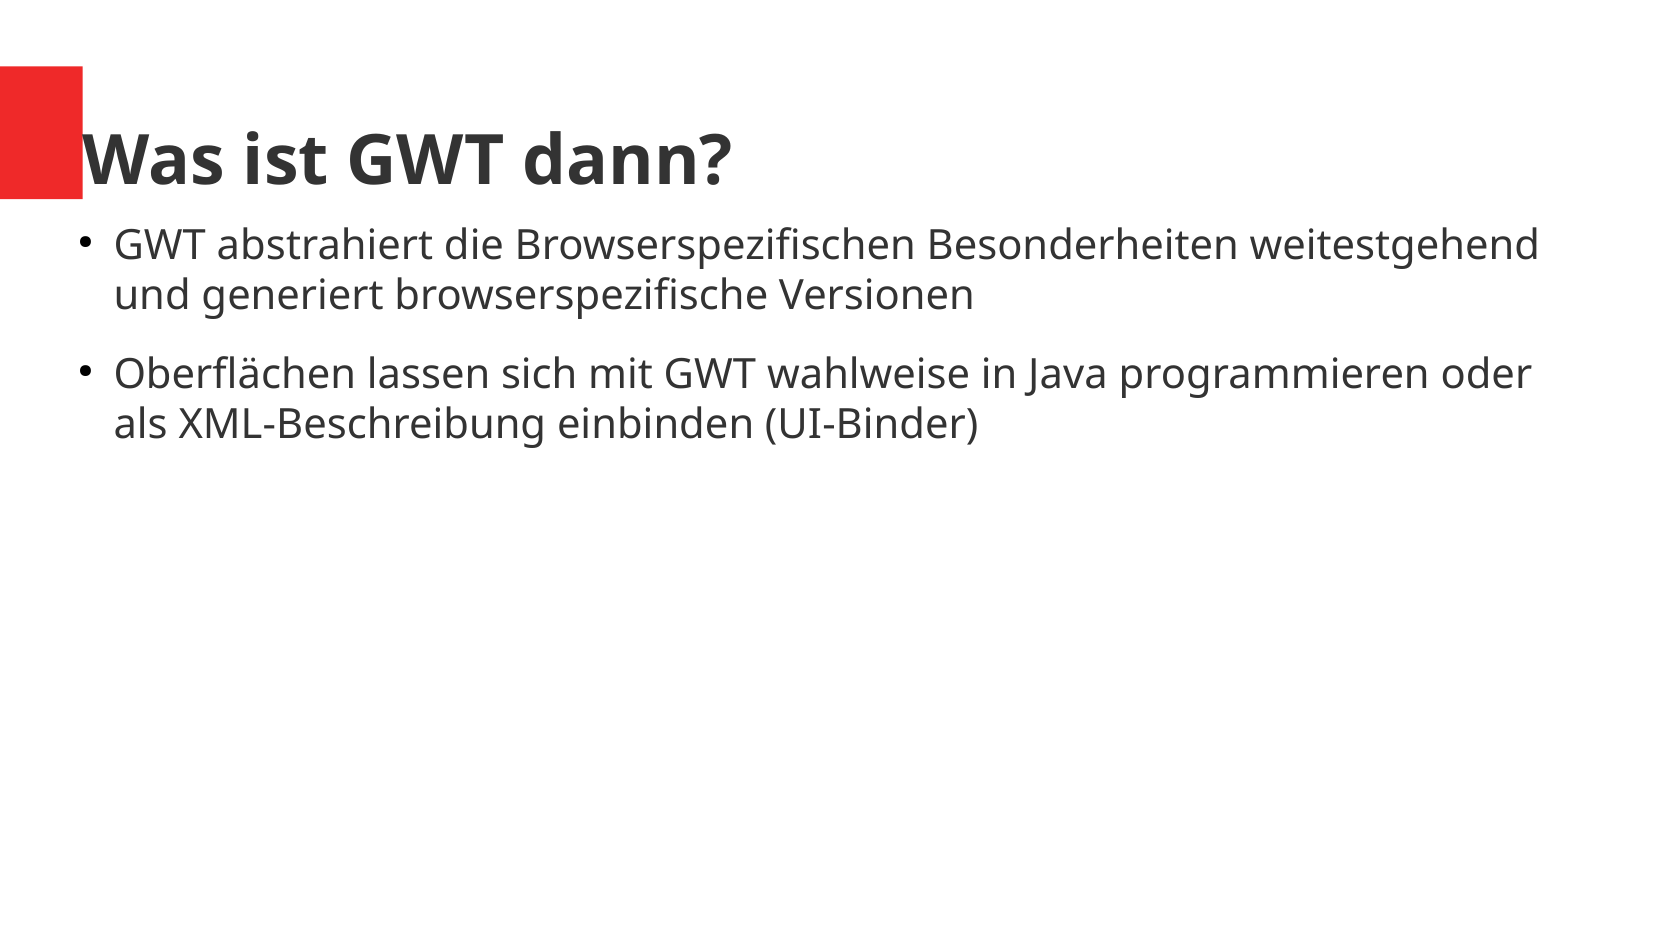

# Was ist GWT dann?
GWT abstrahiert die Browserspezifischen Besonderheiten weitestgehend und generiert browserspezifische Versionen
Oberflächen lassen sich mit GWT wahlweise in Java programmieren oder als XML-Beschreibung einbinden (UI-Binder)